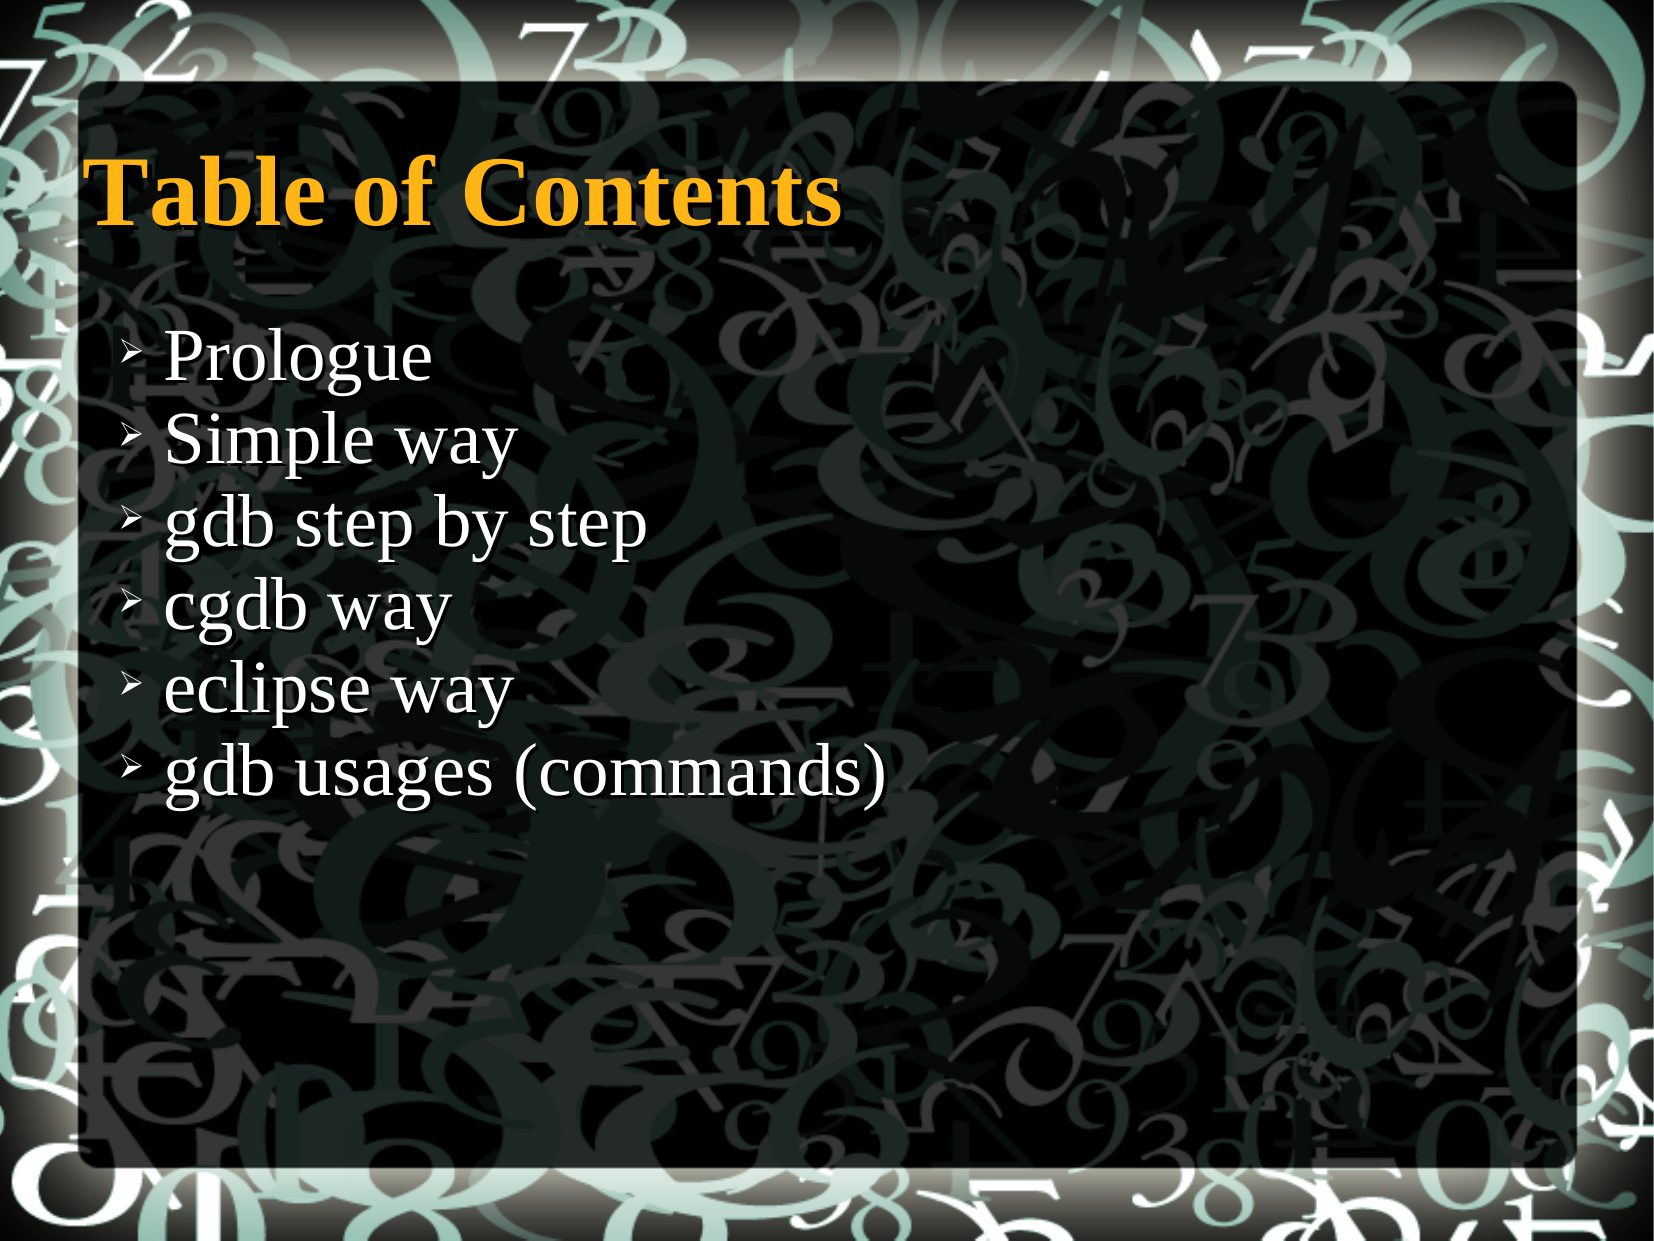

# Table of Contents
 Prologue
 Simple way
 gdb step by step
 cgdb way
 eclipse way
 gdb usages (commands)